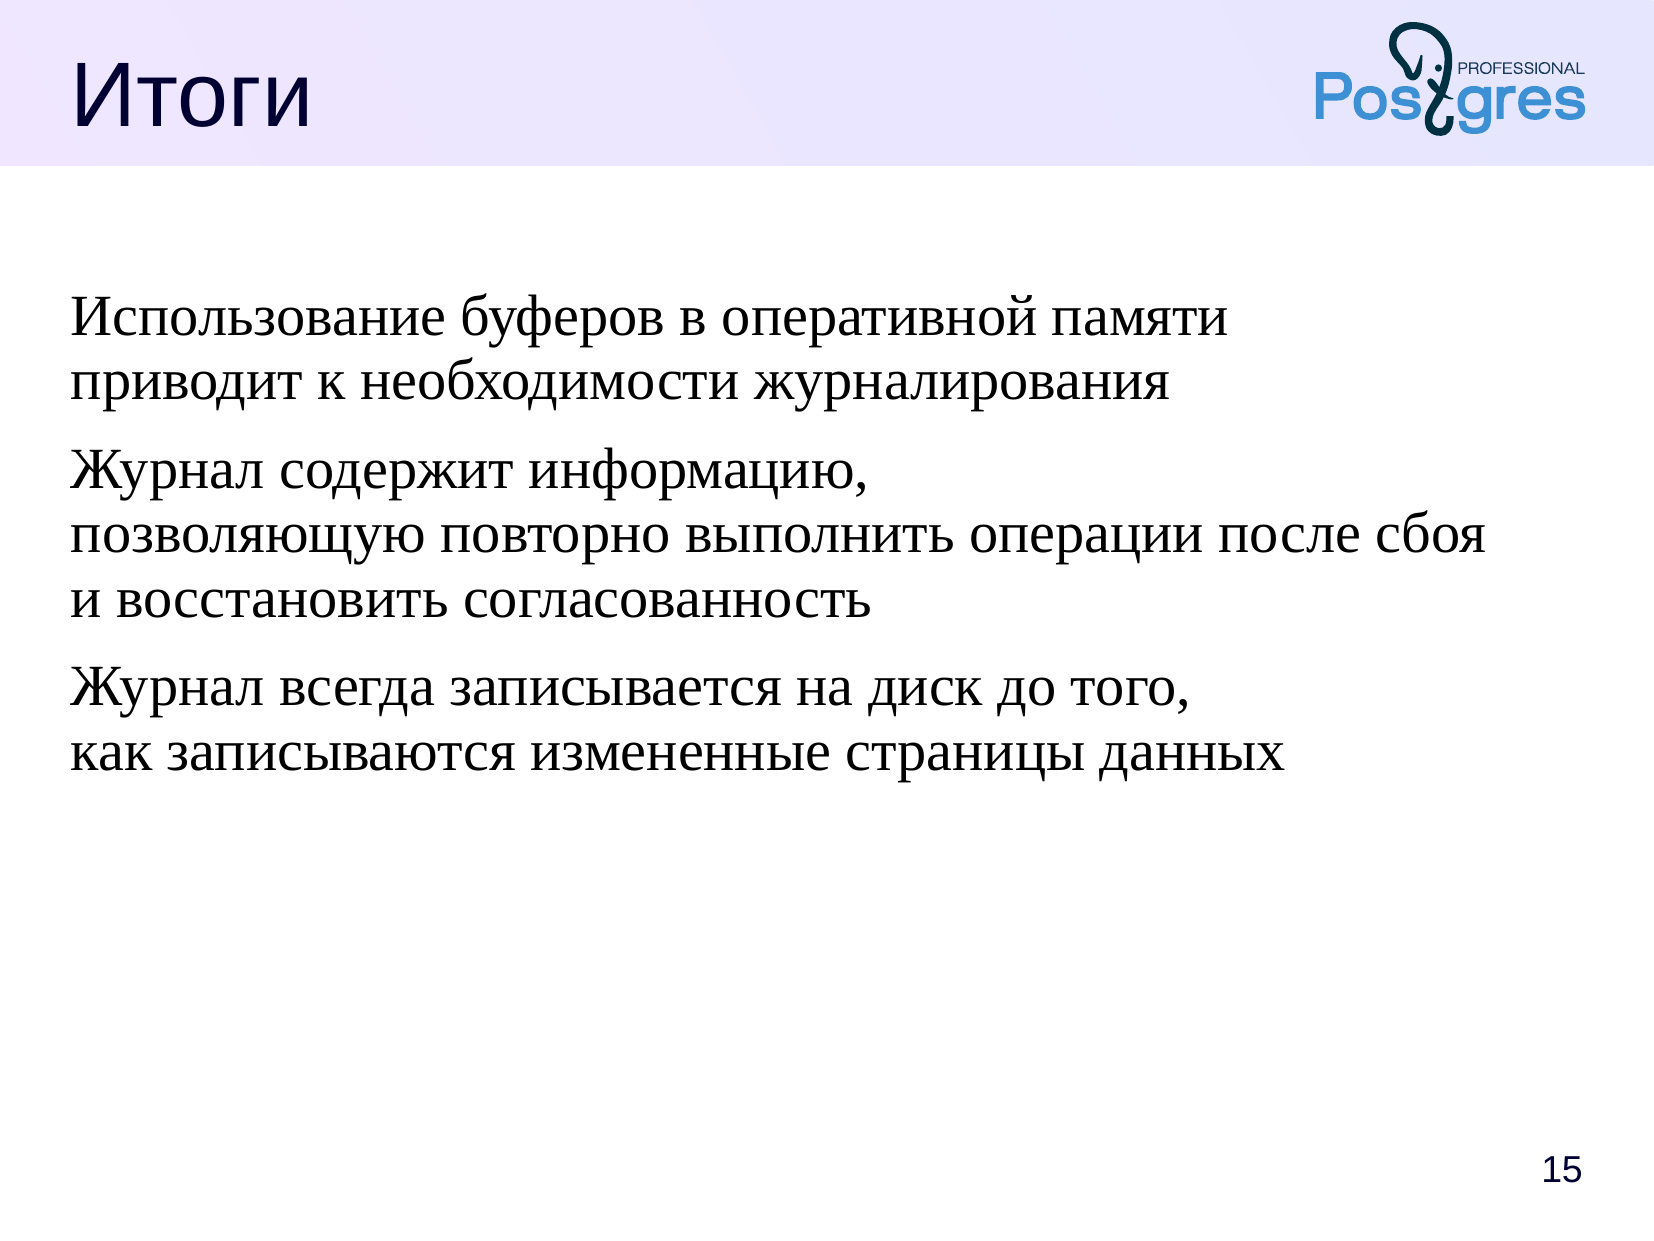

# Итоги
Использование буферов в оперативной памяти
приводит к необходимости журналирования
Журнал содержит информацию,
позволяющую повторно выполнить операции после сбоя
и восстановить согласованность
Журнал всегда записывается на диск до того,
как записываются измененные страницы данных